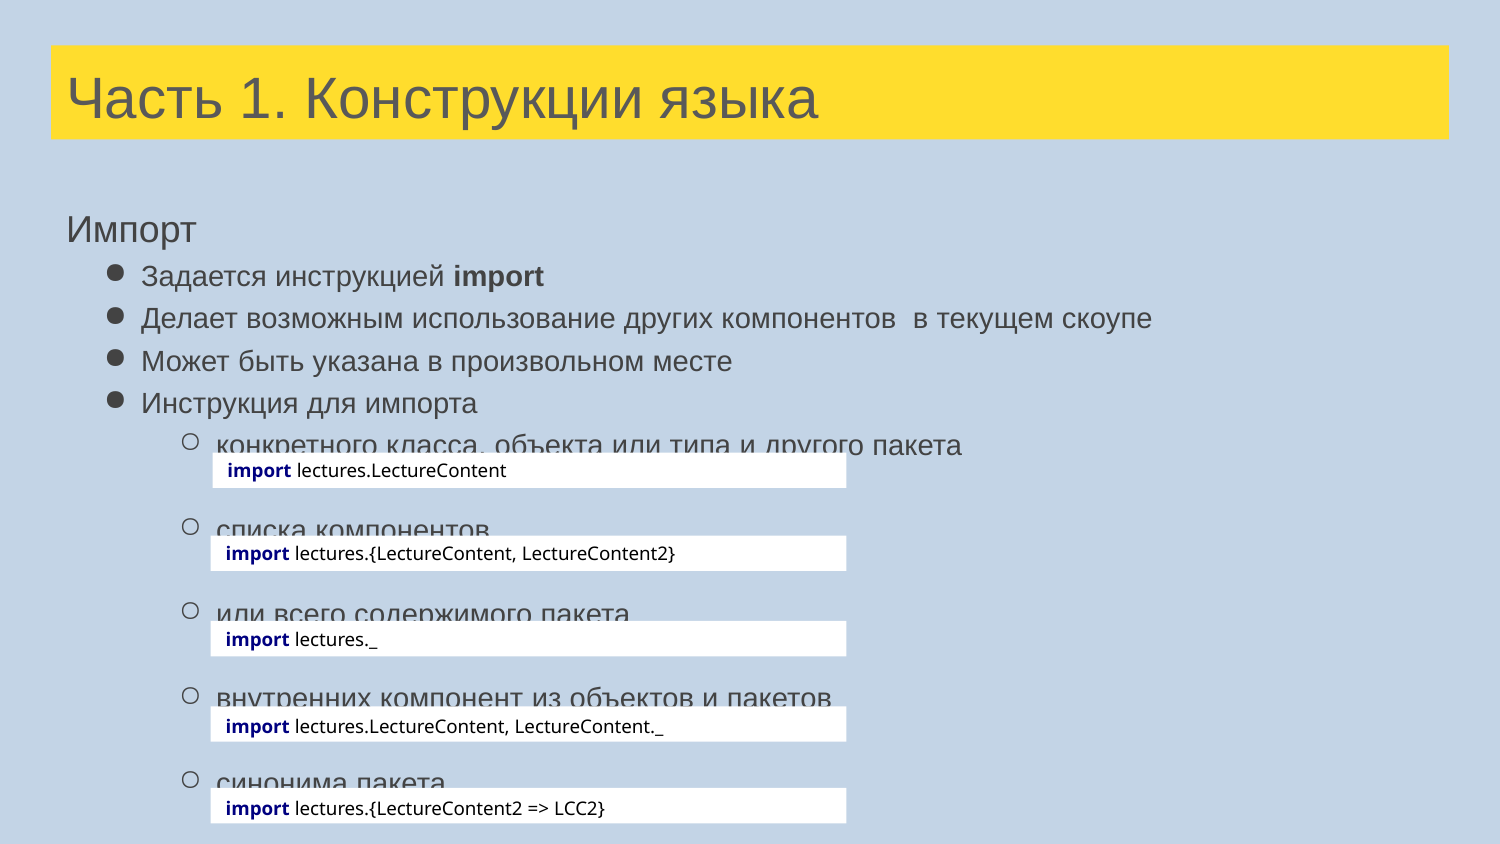

# Часть 1. Конструкции языка
Импорт
Задается инструкцией import
Делает возможным использование других компонентов в текущем скоупе
Может быть указана в произвольном месте
Инструкция для импорта
конкретного класса, объекта или типа и другого пакета
списка компонентов
или всего содержимого пакета
внутренних компонент из объектов и пакетов
синонима пакета
import lectures.LectureContent
import lectures.{LectureContent, LectureContent2}
import lectures._
import lectures.LectureContent, LectureContent._
import lectures.{LectureContent2 => LCC2}